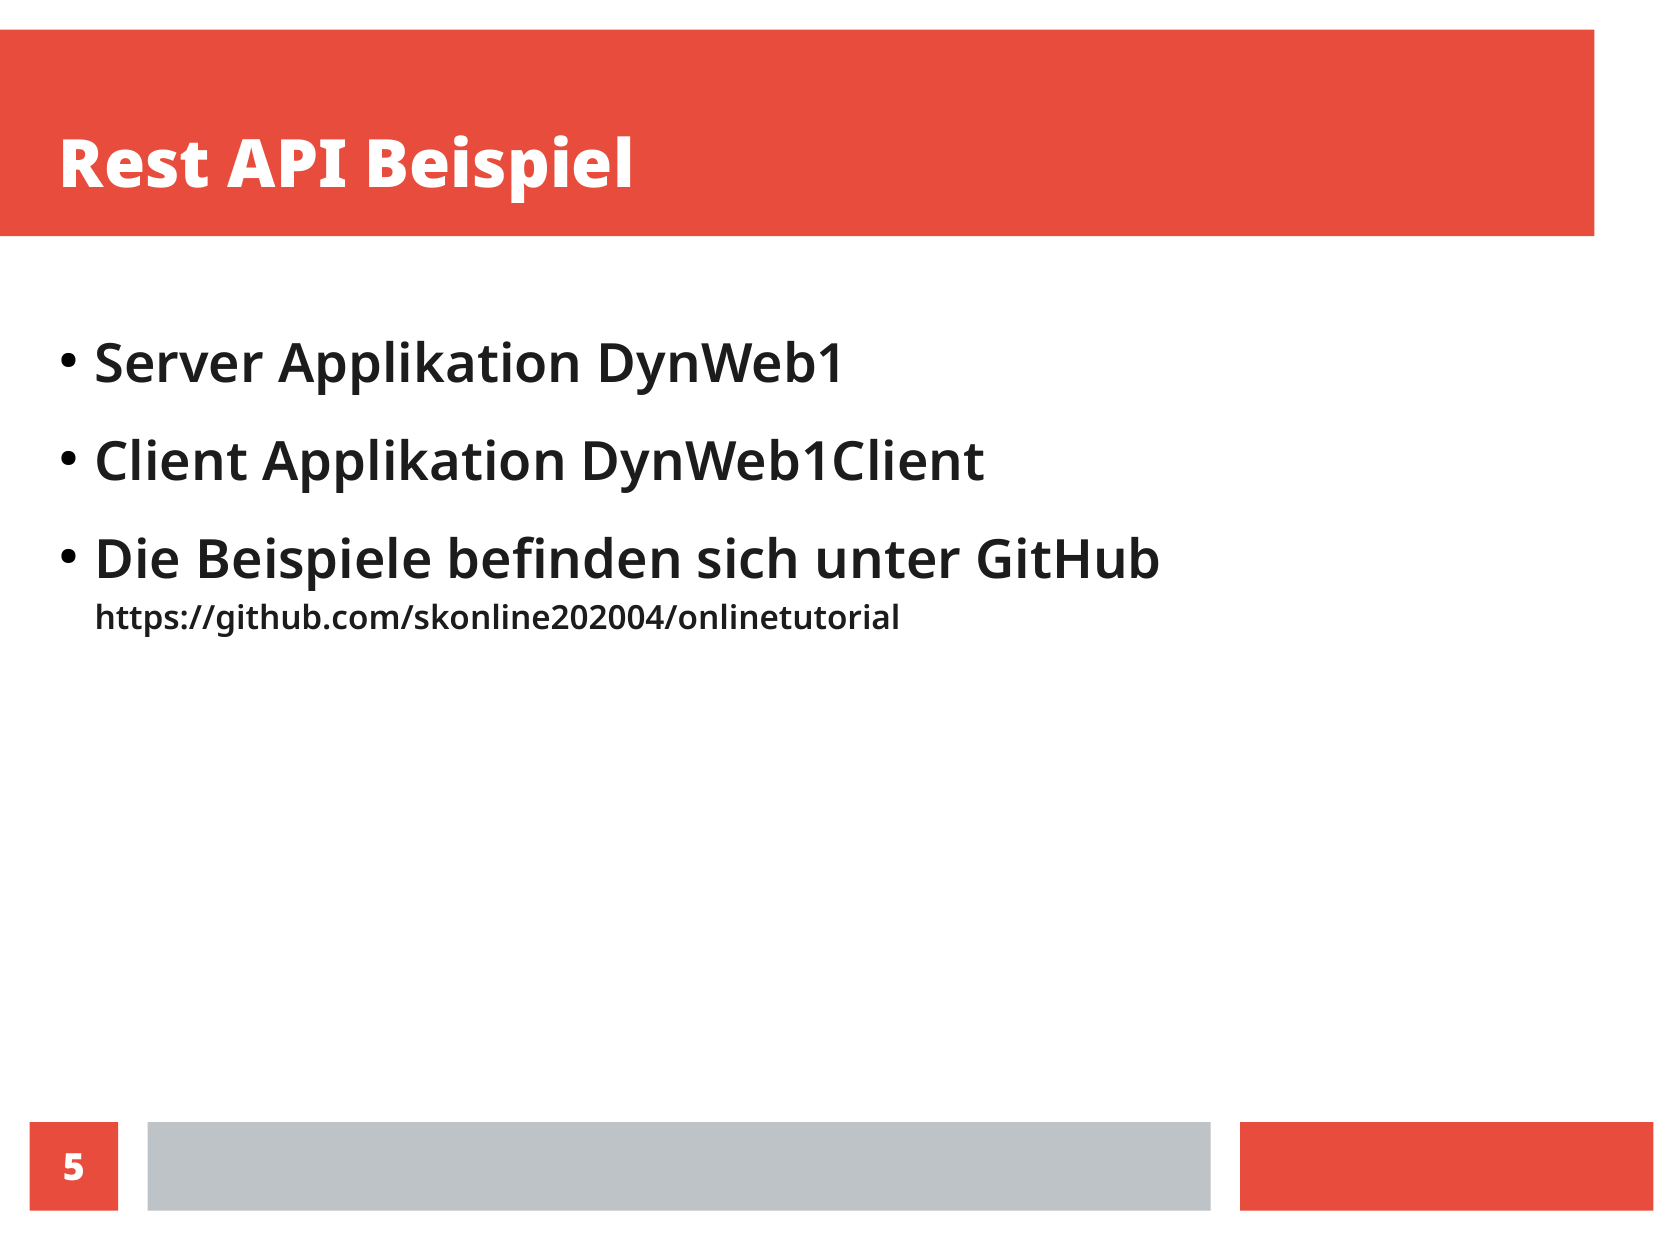

# Rest API Beispiel
Server Applikation DynWeb1
Client Applikation DynWeb1Client
Die Beispiele befinden sich unter GitHub
https://github.com/skonline202004/onlinetutorial
5